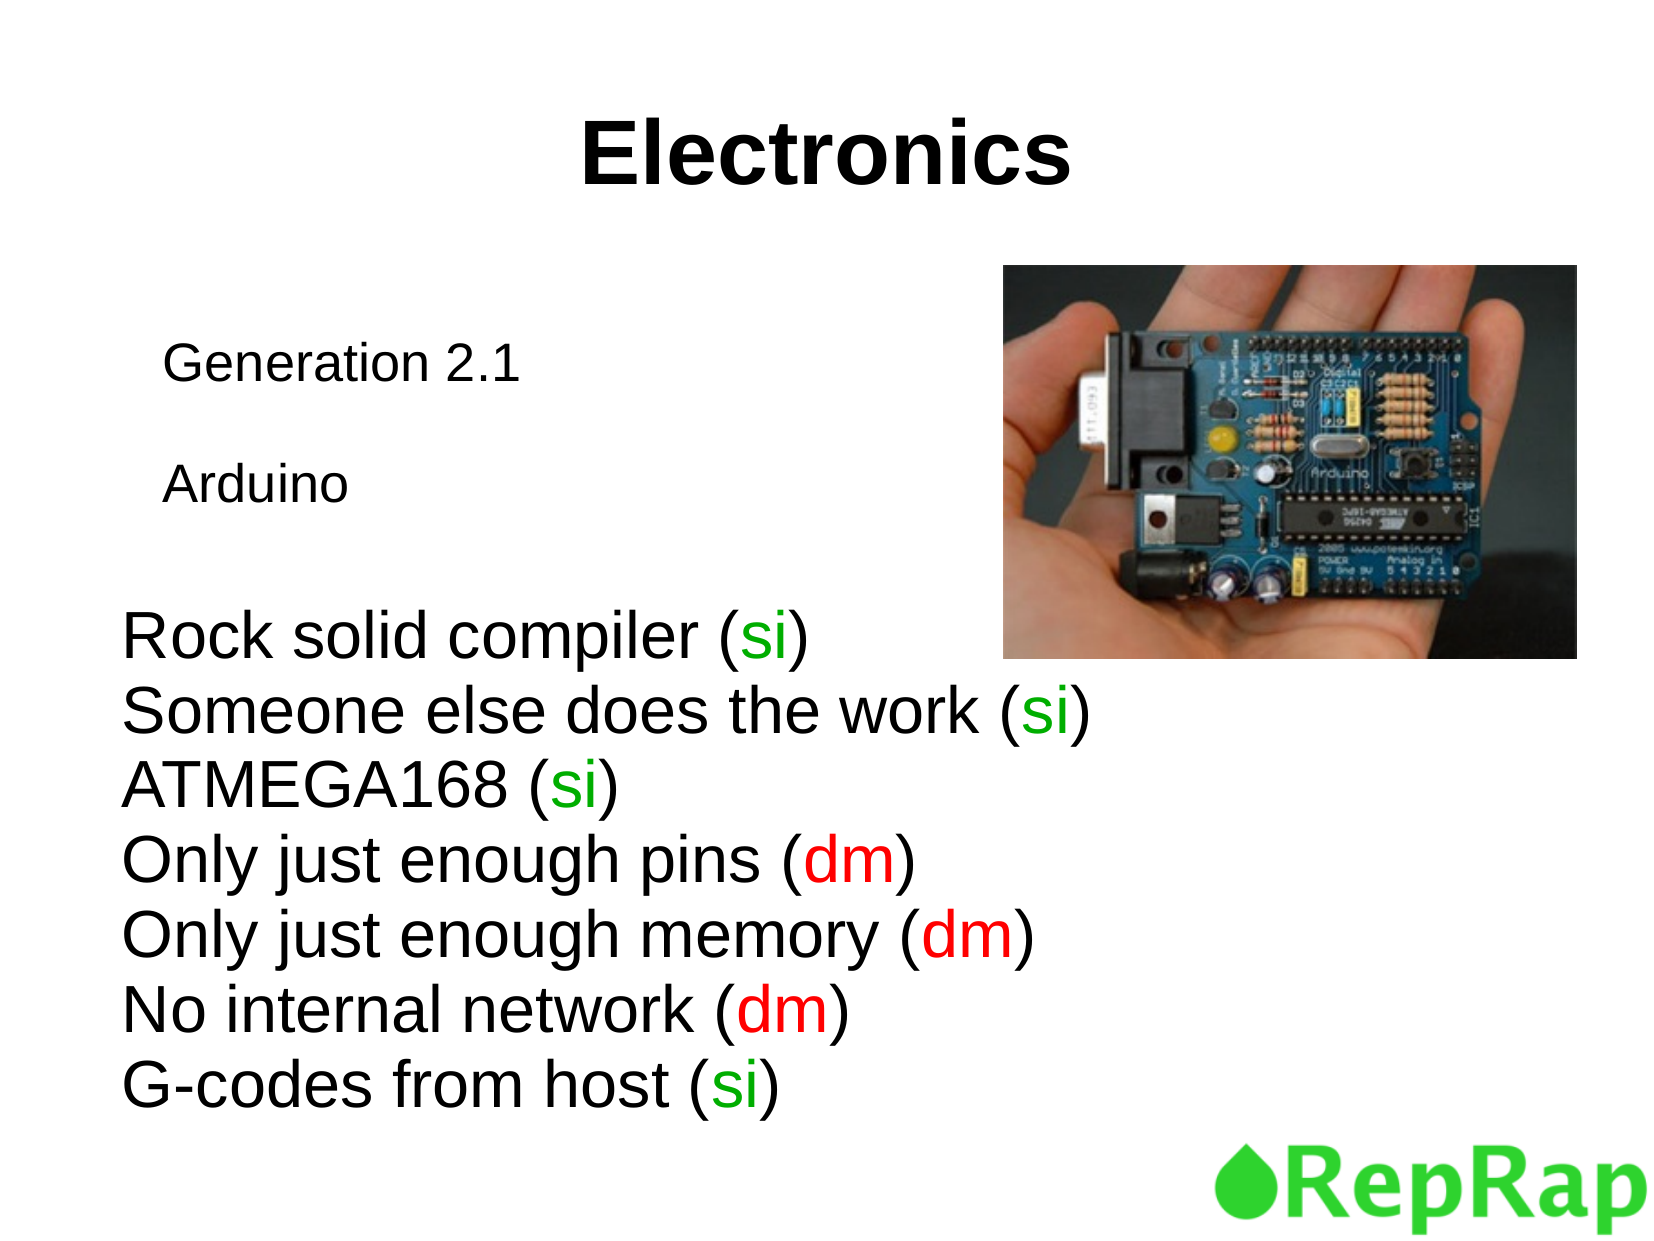

# Electronics
Generation 2.1
Arduino
 Rock solid compiler (si)
 Someone else does the work (si)
 ATMEGA168 (si)
 Only just enough pins (dm)
 Only just enough memory (dm)
 No internal network (dm)
 G-codes from host (si)